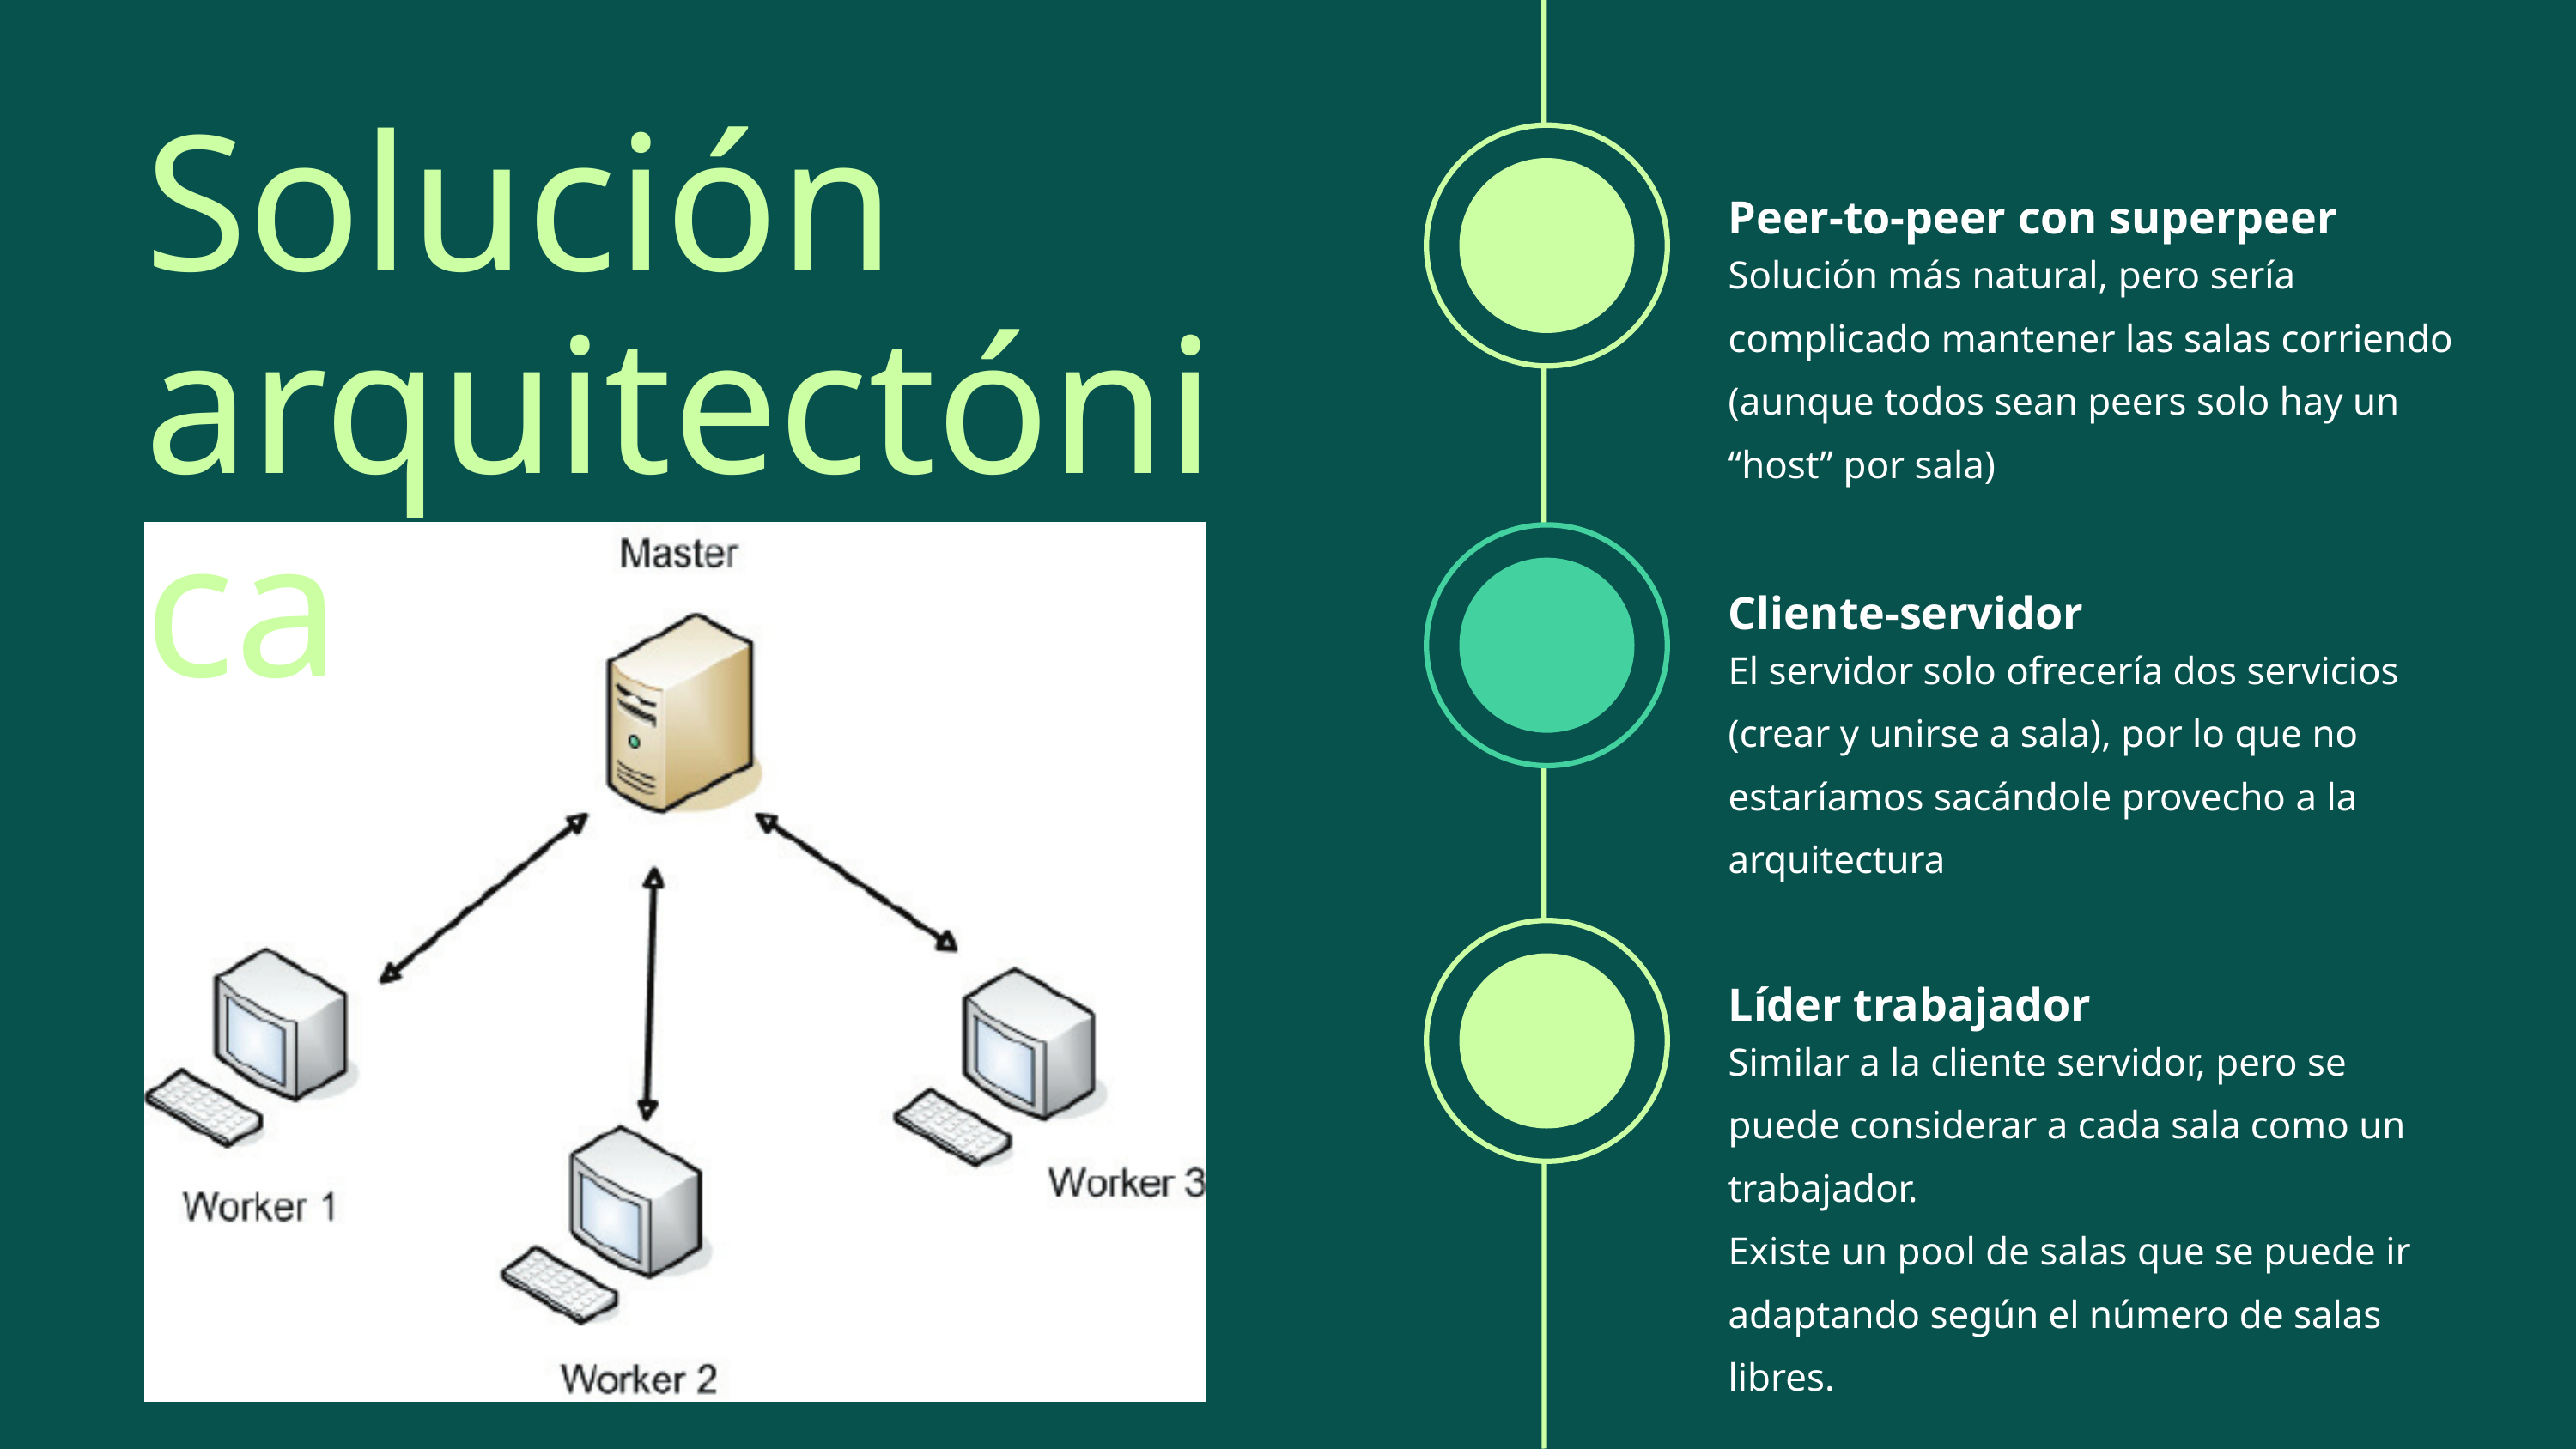

Solución arquitectónica
Peer-to-peer con superpeer
Solución más natural, pero sería complicado mantener las salas corriendo (aunque todos sean peers solo hay un “host” por sala)
Cliente-servidor
El servidor solo ofrecería dos servicios (crear y unirse a sala), por lo que no estaríamos sacándole provecho a la arquitectura
Líder trabajador
Similar a la cliente servidor, pero se puede considerar a cada sala como un trabajador.
Existe un pool de salas que se puede ir adaptando según el número de salas libres.